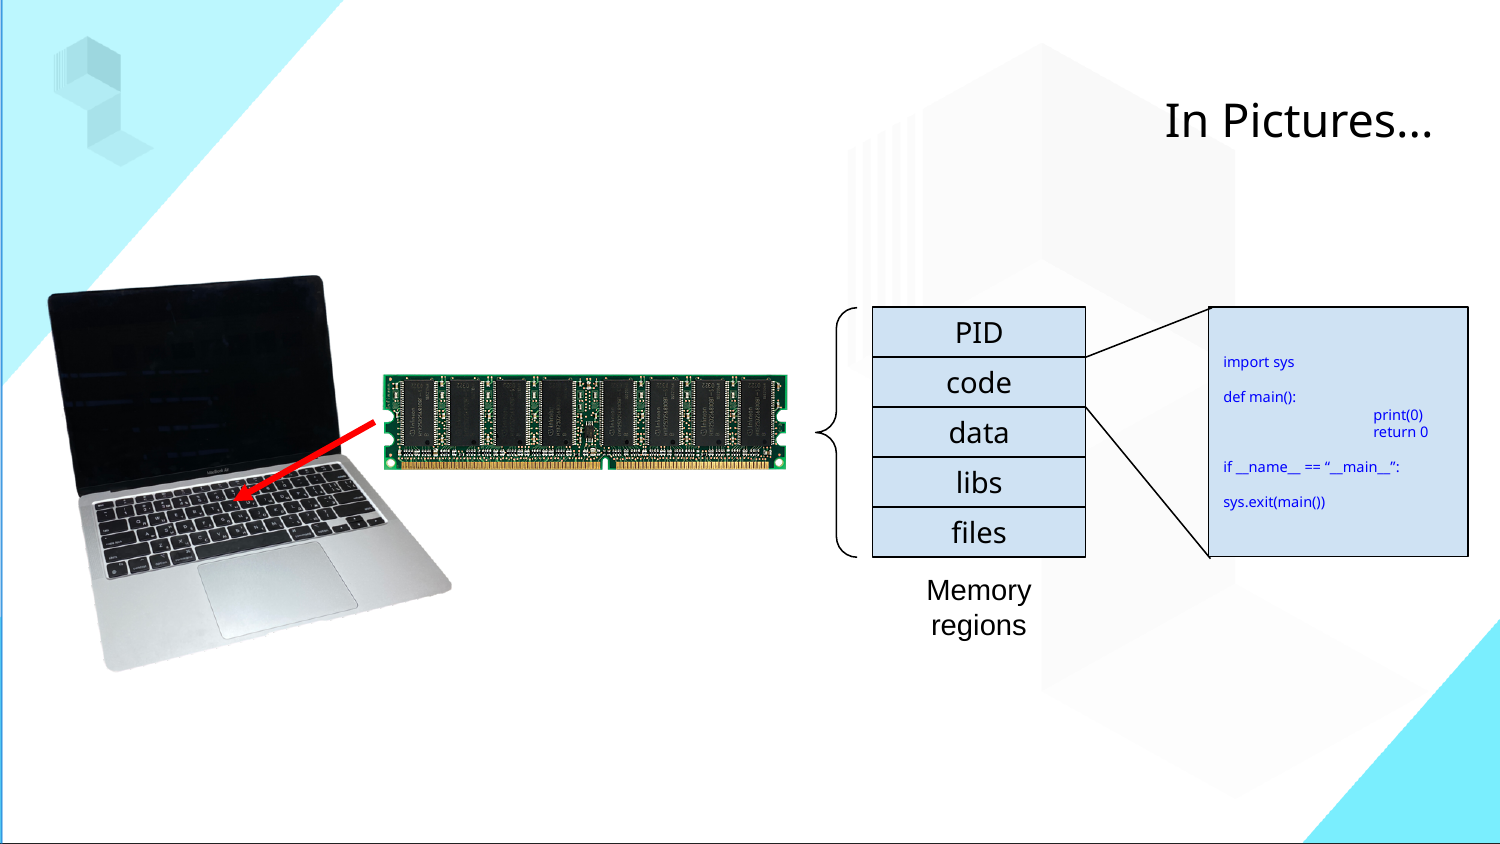

# In Pictures...
PID
import sys
def main():
	print(0)
	return 0
if __name__ == “__main__”:
	sys.exit(main())
code
data
libs
files
Memory regions